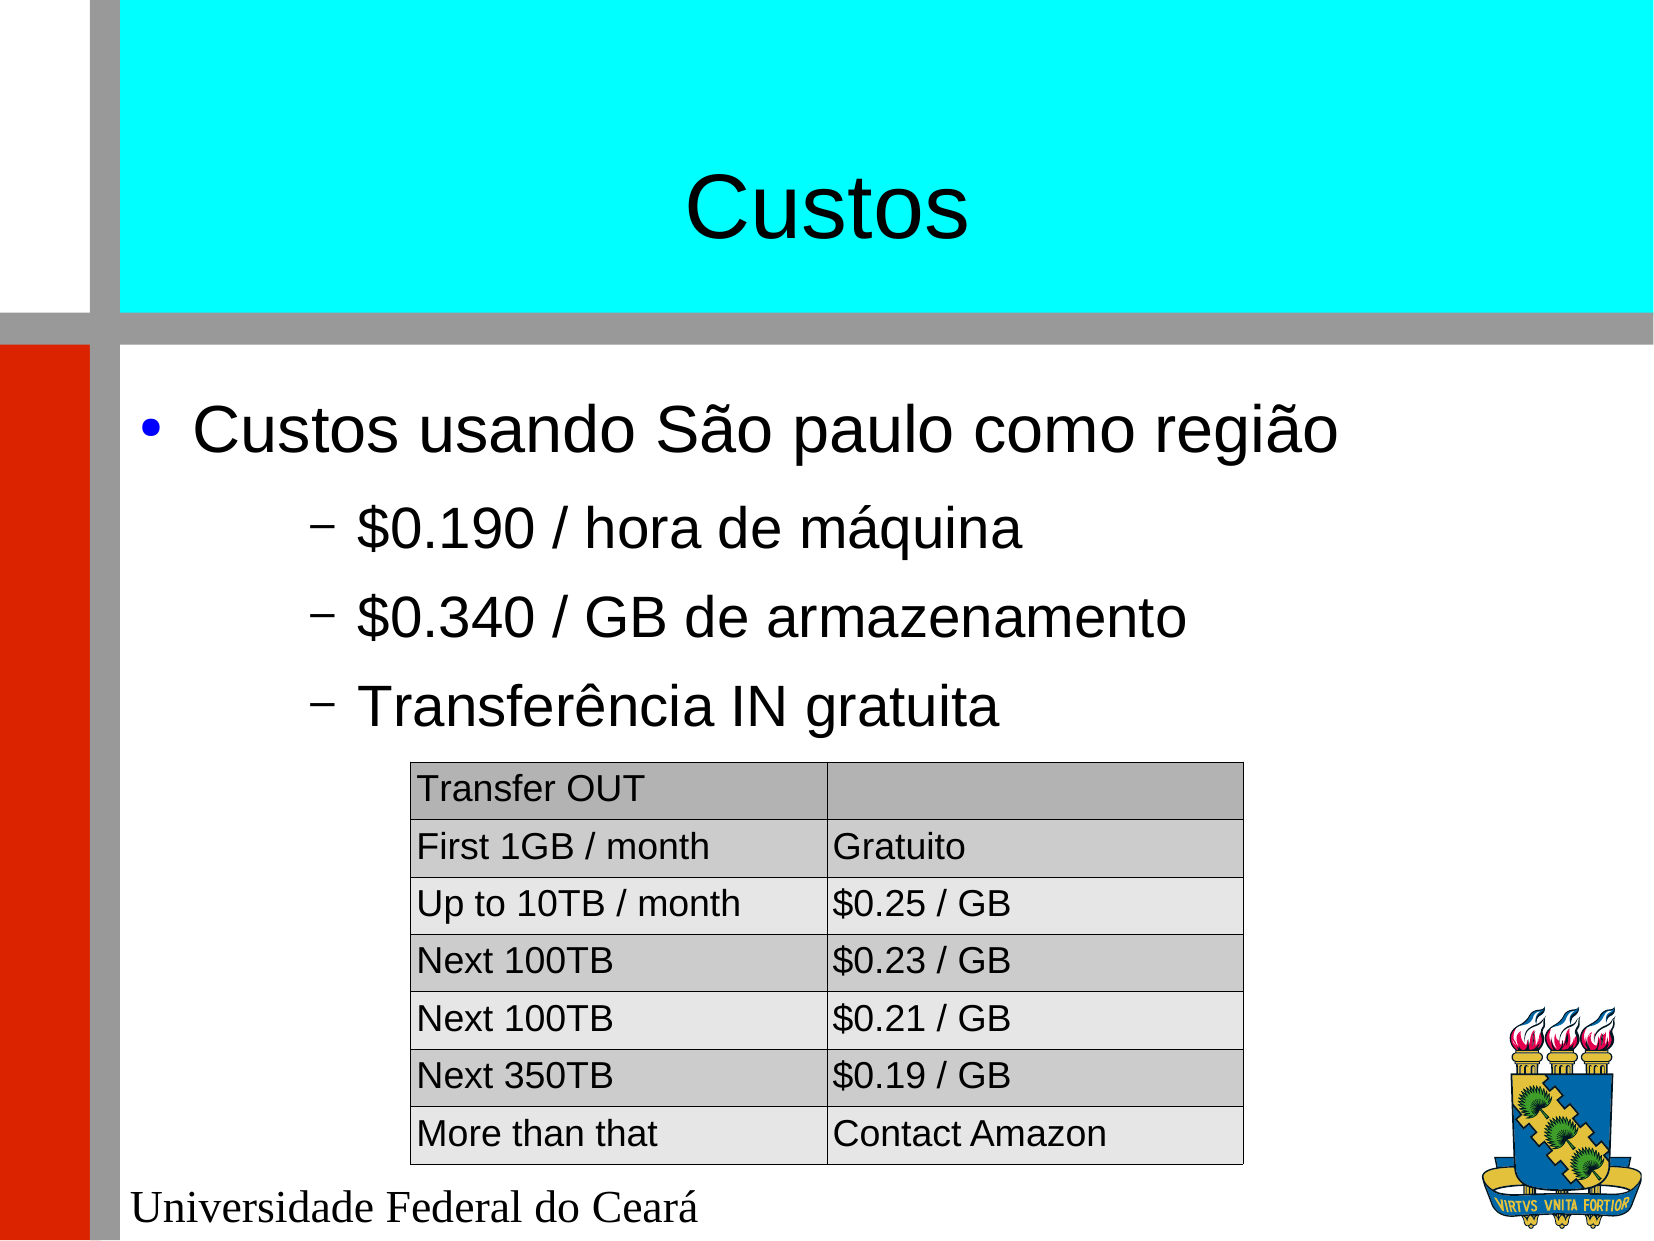

# Custos
Custos usando São paulo como região
$0.190 / hora de máquina
$0.340 / GB de armazenamento
Transferência IN gratuita
| Transfer OUT | |
| --- | --- |
| First 1GB / month | Gratuito |
| Up to 10TB / month | $0.25 / GB |
| Next 100TB | $0.23 / GB |
| Next 100TB | $0.21 / GB |
| Next 350TB | $0.19 / GB |
| More than that | Contact Amazon |